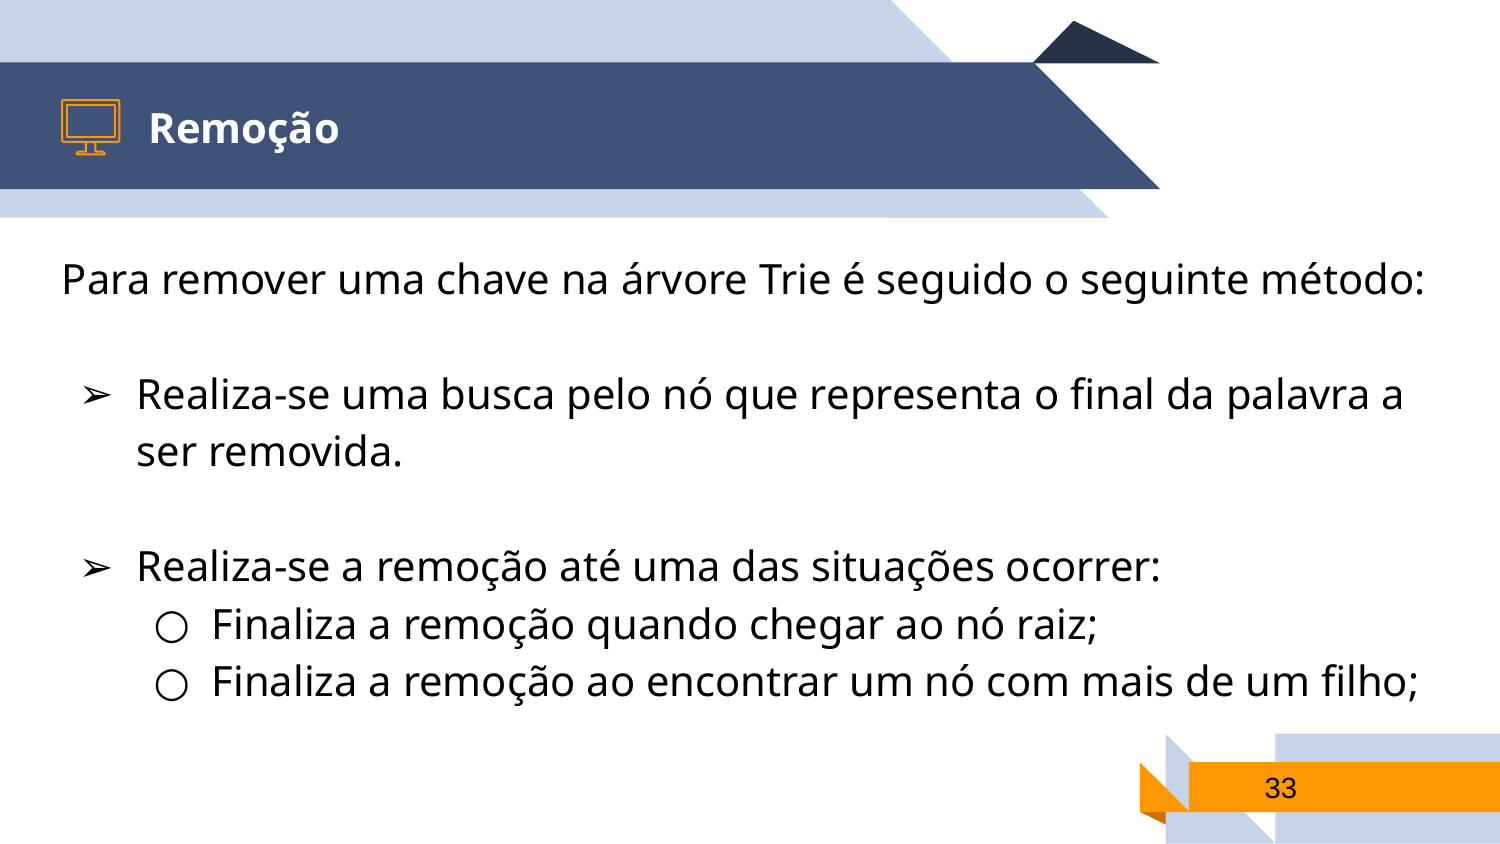

# Remoção
Para remover uma chave na árvore Trie é seguido o seguinte método:
Realiza-se uma busca pelo nó que representa o final da palavra a ser removida.
Realiza-se a remoção até uma das situações ocorrer:
Finaliza a remoção quando chegar ao nó raiz;
Finaliza a remoção ao encontrar um nó com mais de um filho;